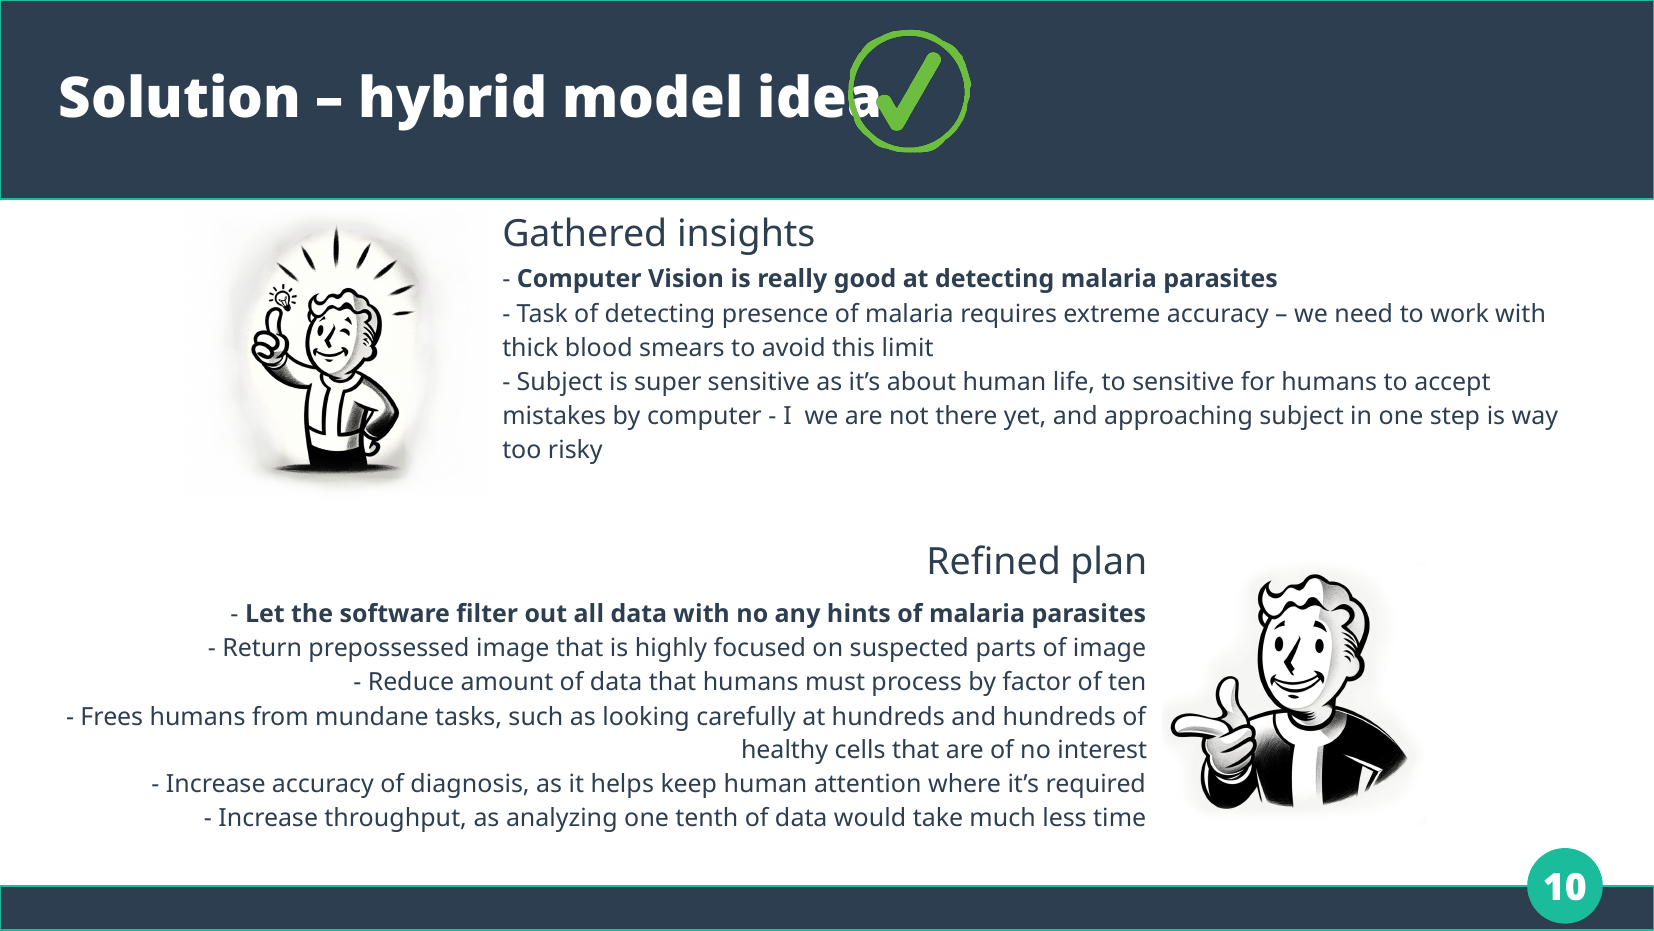

# Solution – hybrid model idea
Gathered insights
- Computer Vision is really good at detecting malaria parasites
- Task of detecting presence of malaria requires extreme accuracy – we need to work with thick blood smears to avoid this limit
- Subject is super sensitive as it’s about human life, to sensitive for humans to accept mistakes by computer - I we are not there yet, and approaching subject in one step is way too risky
Refined plan
- Let the software filter out all data with no any hints of malaria parasites
- Return prepossessed image that is highly focused on suspected parts of image
- Reduce amount of data that humans must process by factor of ten
- Frees humans from mundane tasks, such as looking carefully at hundreds and hundreds of healthy cells that are of no interest
- Increase accuracy of diagnosis, as it helps keep human attention where it’s required
- Increase throughput, as analyzing one tenth of data would take much less time
10